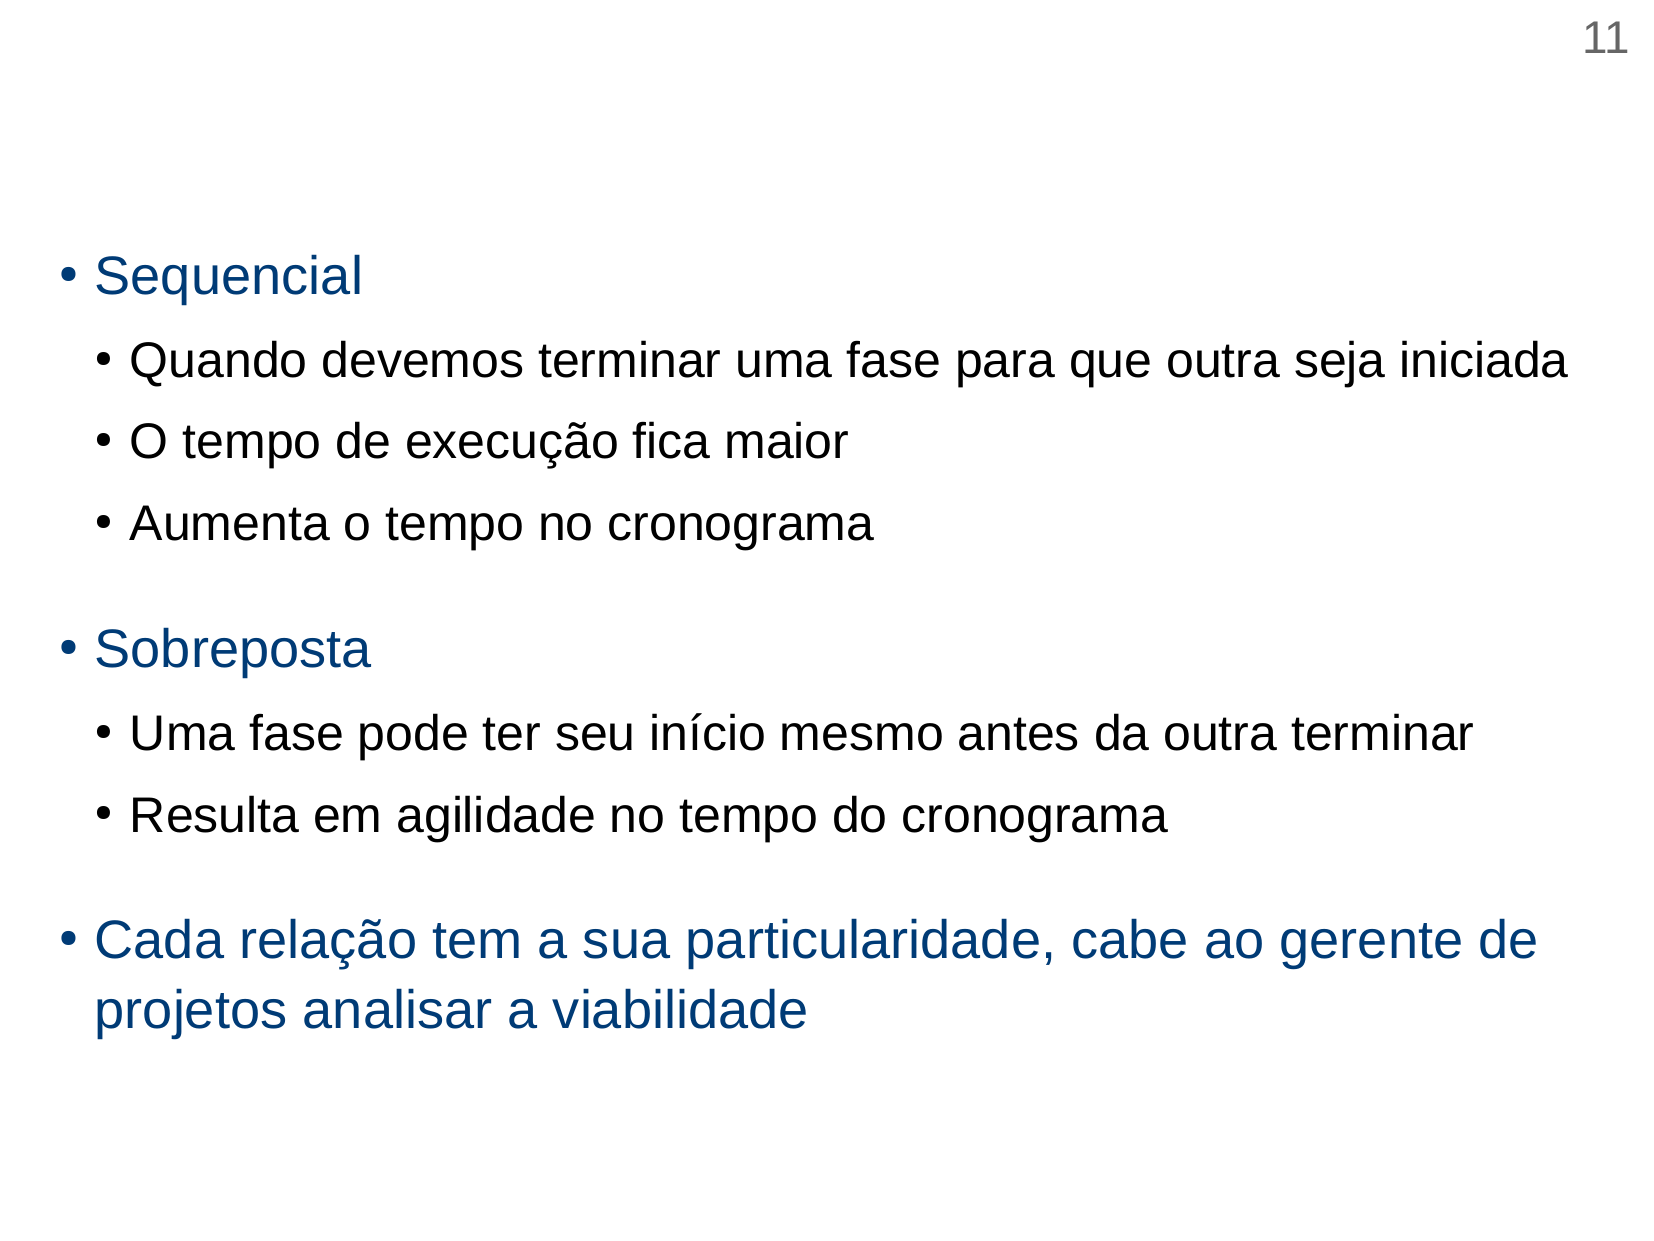

11
#
Sequencial
Quando devemos terminar uma fase para que outra seja iniciada
O tempo de execução fica maior
Aumenta o tempo no cronograma
Sobreposta
Uma fase pode ter seu início mesmo antes da outra terminar
Resulta em agilidade no tempo do cronograma
Cada relação tem a sua particularidade, cabe ao gerente de projetos analisar a viabilidade